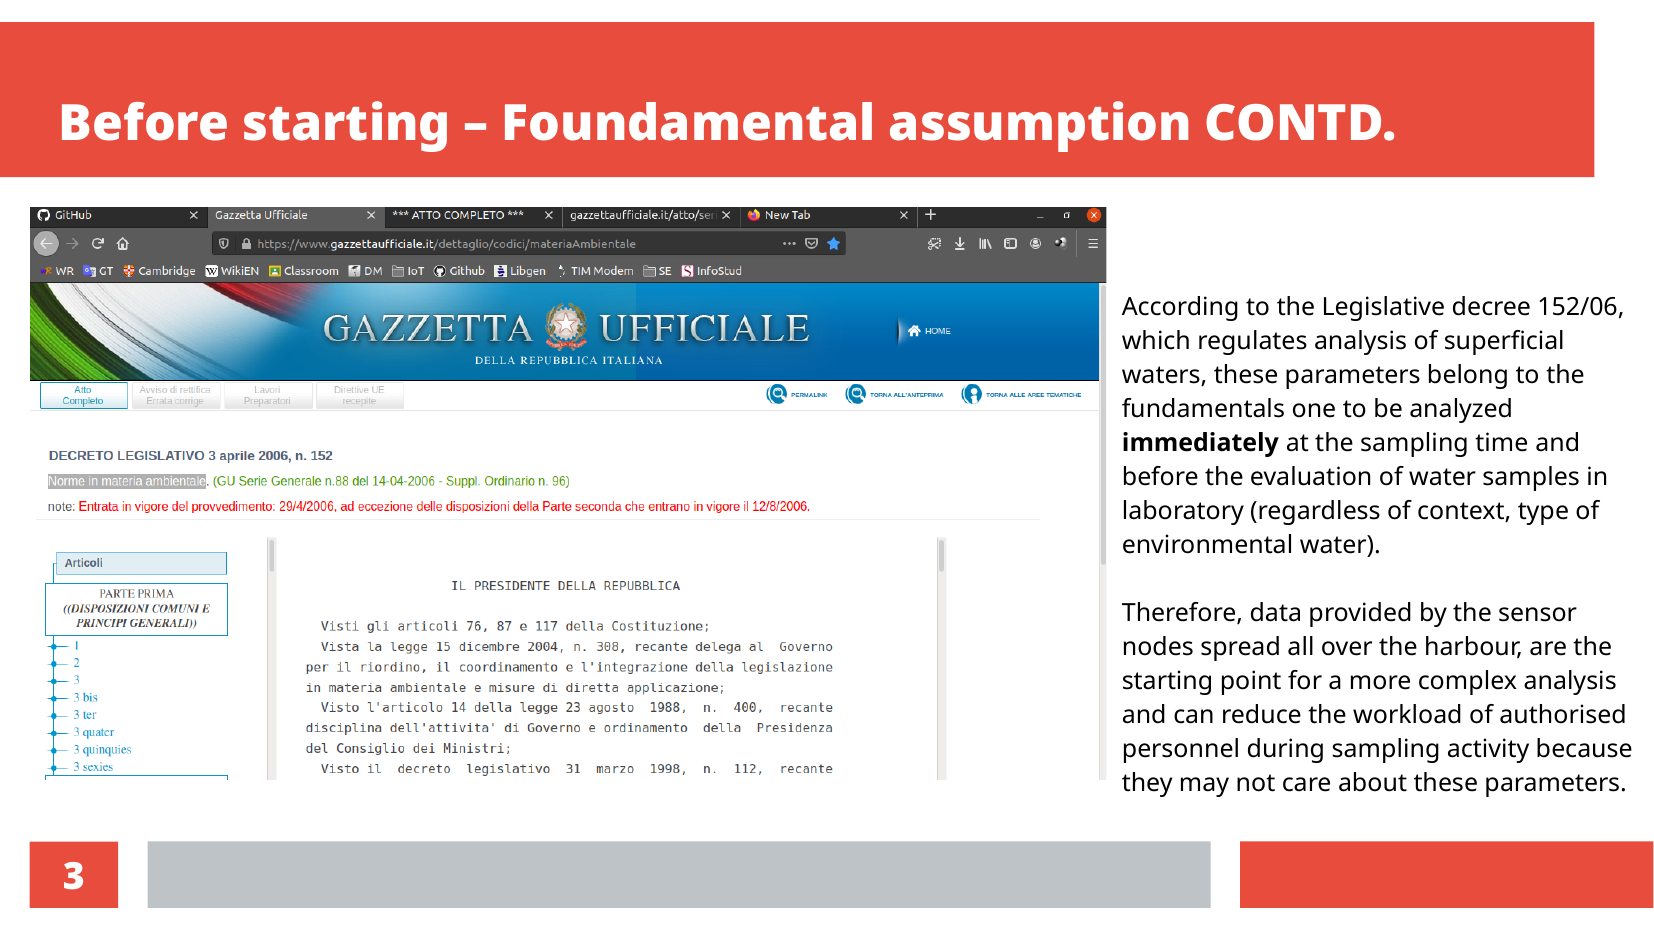

# Before starting – Foundamental assumption CONTD.
According to the Legislative decree 152/06, which regulates analysis of superficial waters, these parameters belong to the fundamentals one to be analyzed immediately at the sampling time and before the evaluation of water samples in laboratory (regardless of context, type of environmental water).
Therefore, data provided by the sensor nodes spread all over the harbour, are the starting point for a more complex analysis and can reduce the workload of authorised personnel during sampling activity because they may not care about these parameters.
3